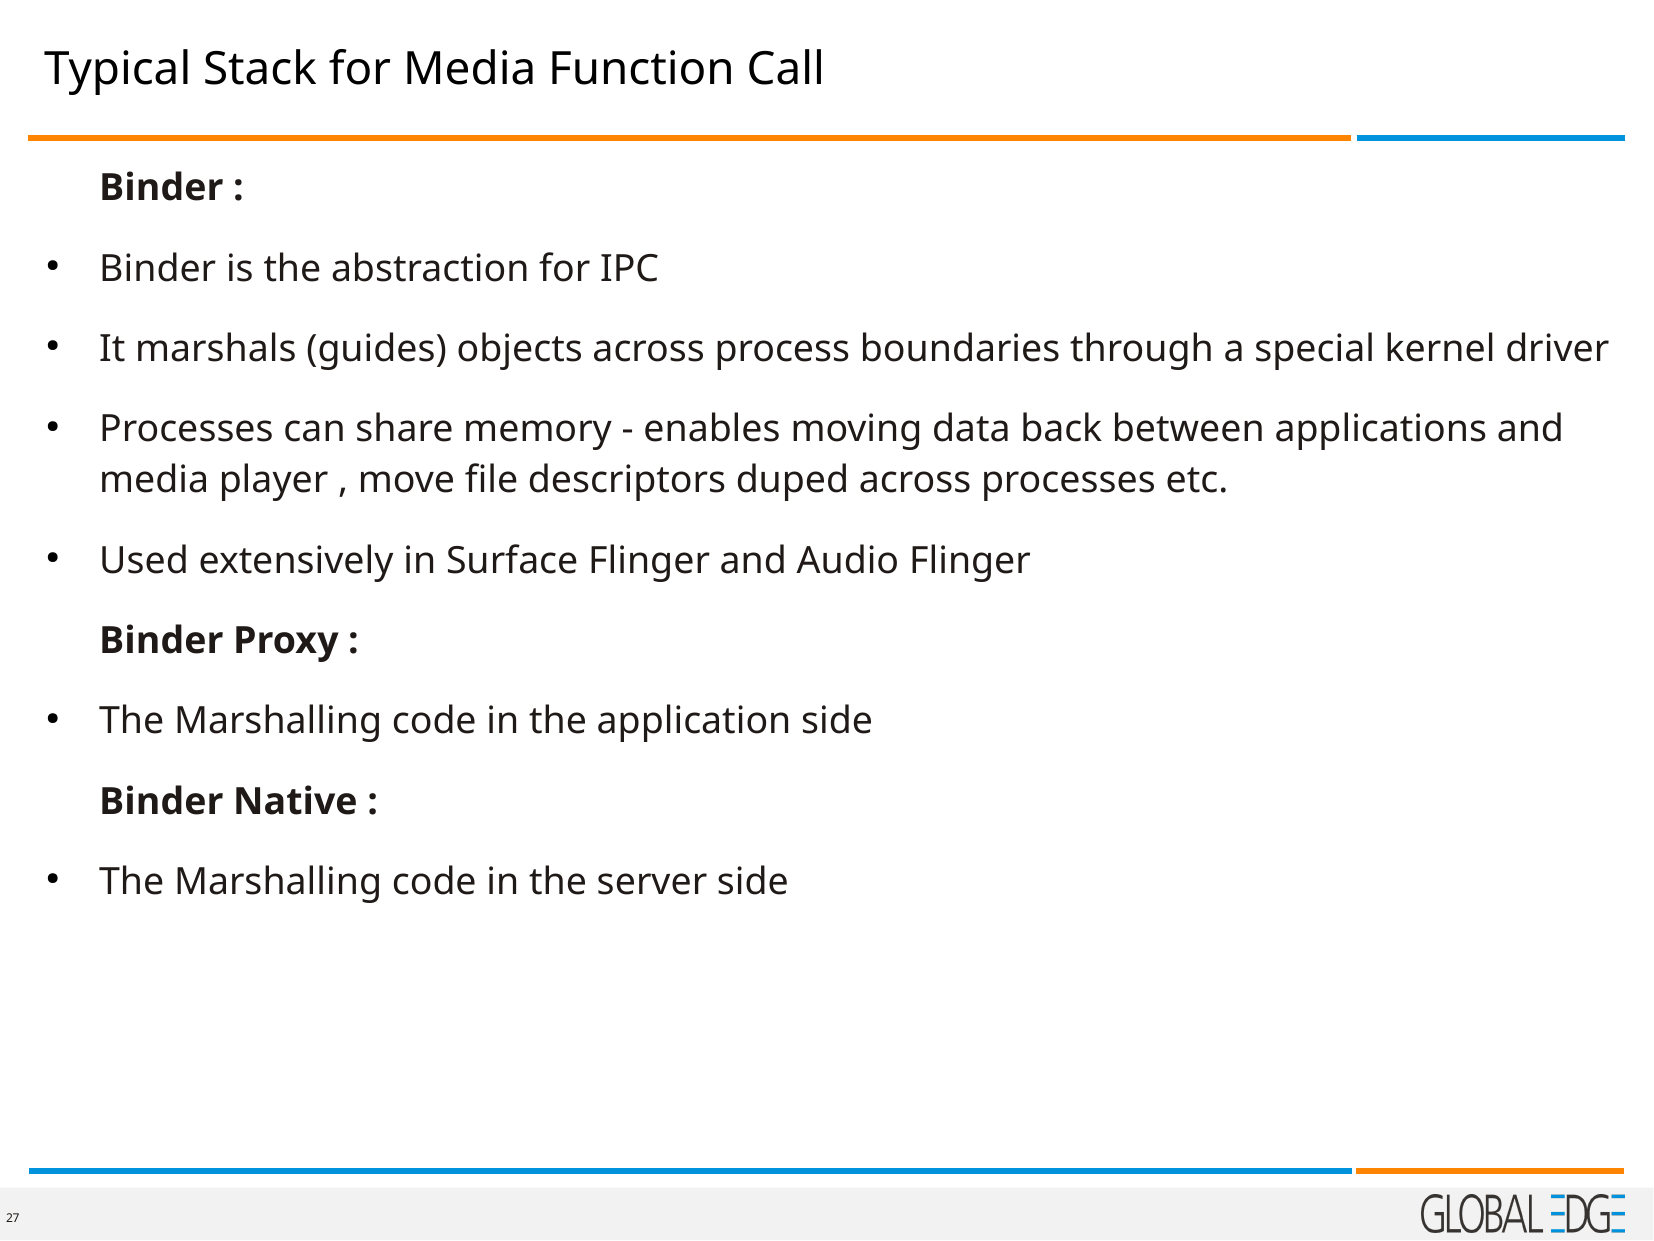

# Typical Stack for Media Function Call
Binder :
Binder is the abstraction for IPC
It marshals (guides) objects across process boundaries through a special kernel driver
Processes can share memory - enables moving data back between applications and media player , move file descriptors duped across processes etc.
Used extensively in Surface Flinger and Audio Flinger
Binder Proxy :
The Marshalling code in the application side
Binder Native :
The Marshalling code in the server side